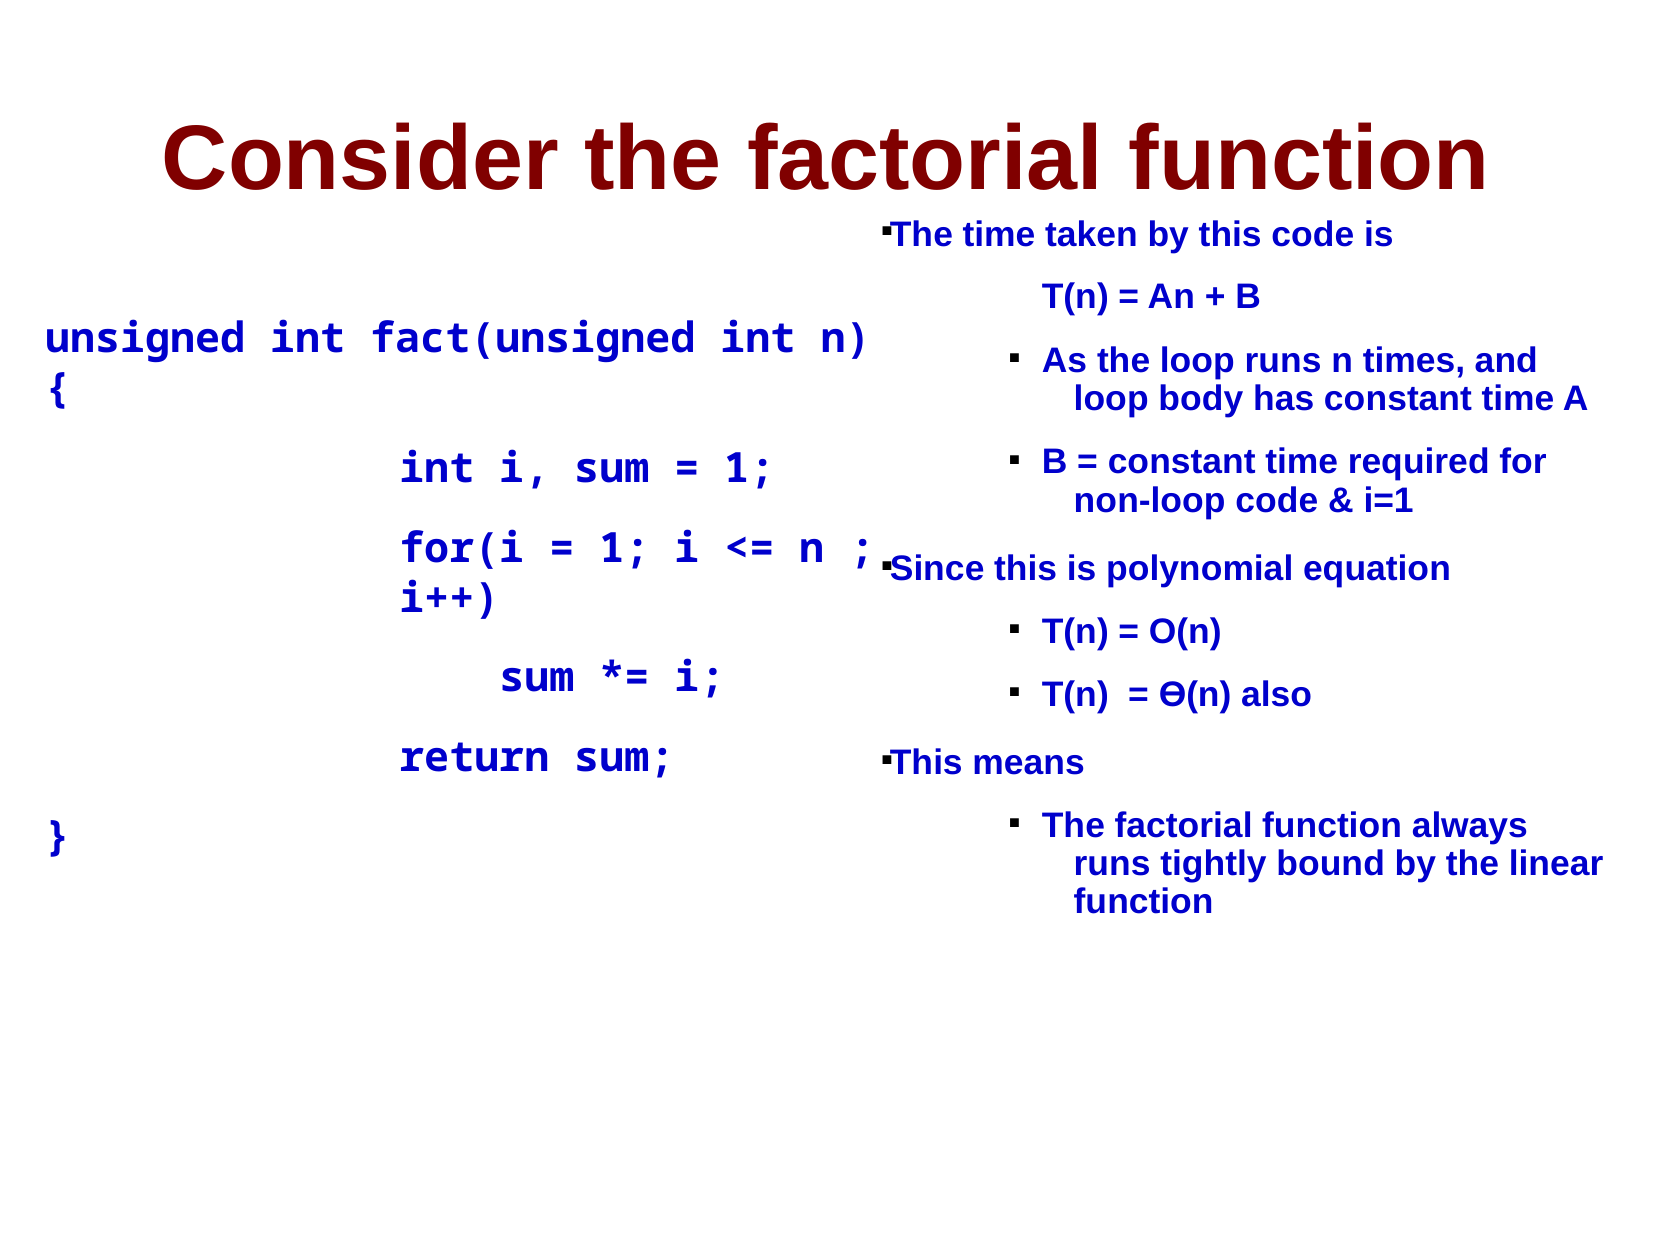

# Consider the factorial function
The time taken by this code is
T(n) = An + B
As the loop runs n times, and loop body has constant time A
B = constant time required for non-loop code & i=1
Since this is polynomial equation
T(n) = O(n)
T(n) = Ɵ(n) also
This means
The factorial function always runs tightly bound by the linear function
unsigned int fact(unsigned int n) {
int i, sum = 1;
for(i = 1; i <= n ; i++)
 sum *= i;
return sum;
}